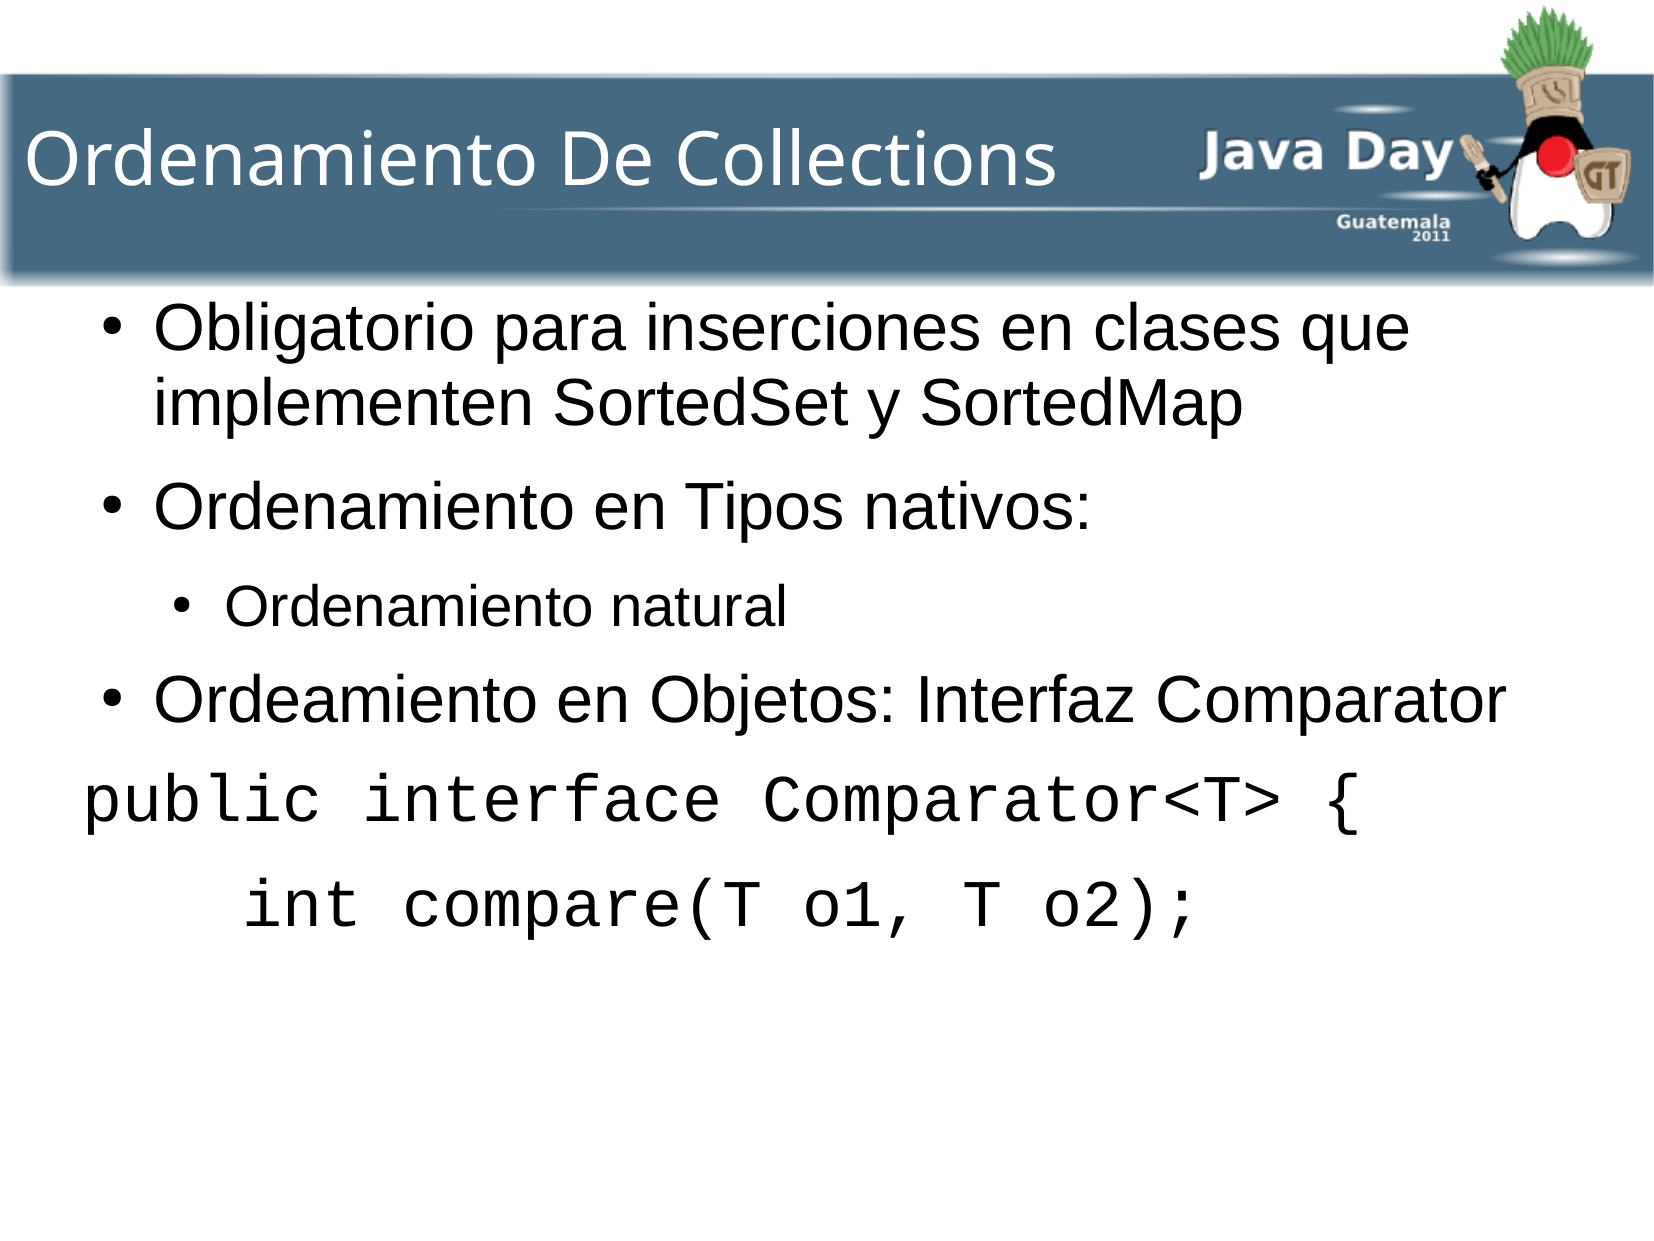

# Ordenamiento De Collections
Obligatorio para inserciones en clases que implementen SortedSet y SortedMap
Ordenamiento en Tipos nativos:
Ordenamiento natural
Ordeamiento en Objetos: Interfaz Comparator
public interface Comparator<T> {
 int compare(T o1, T o2);